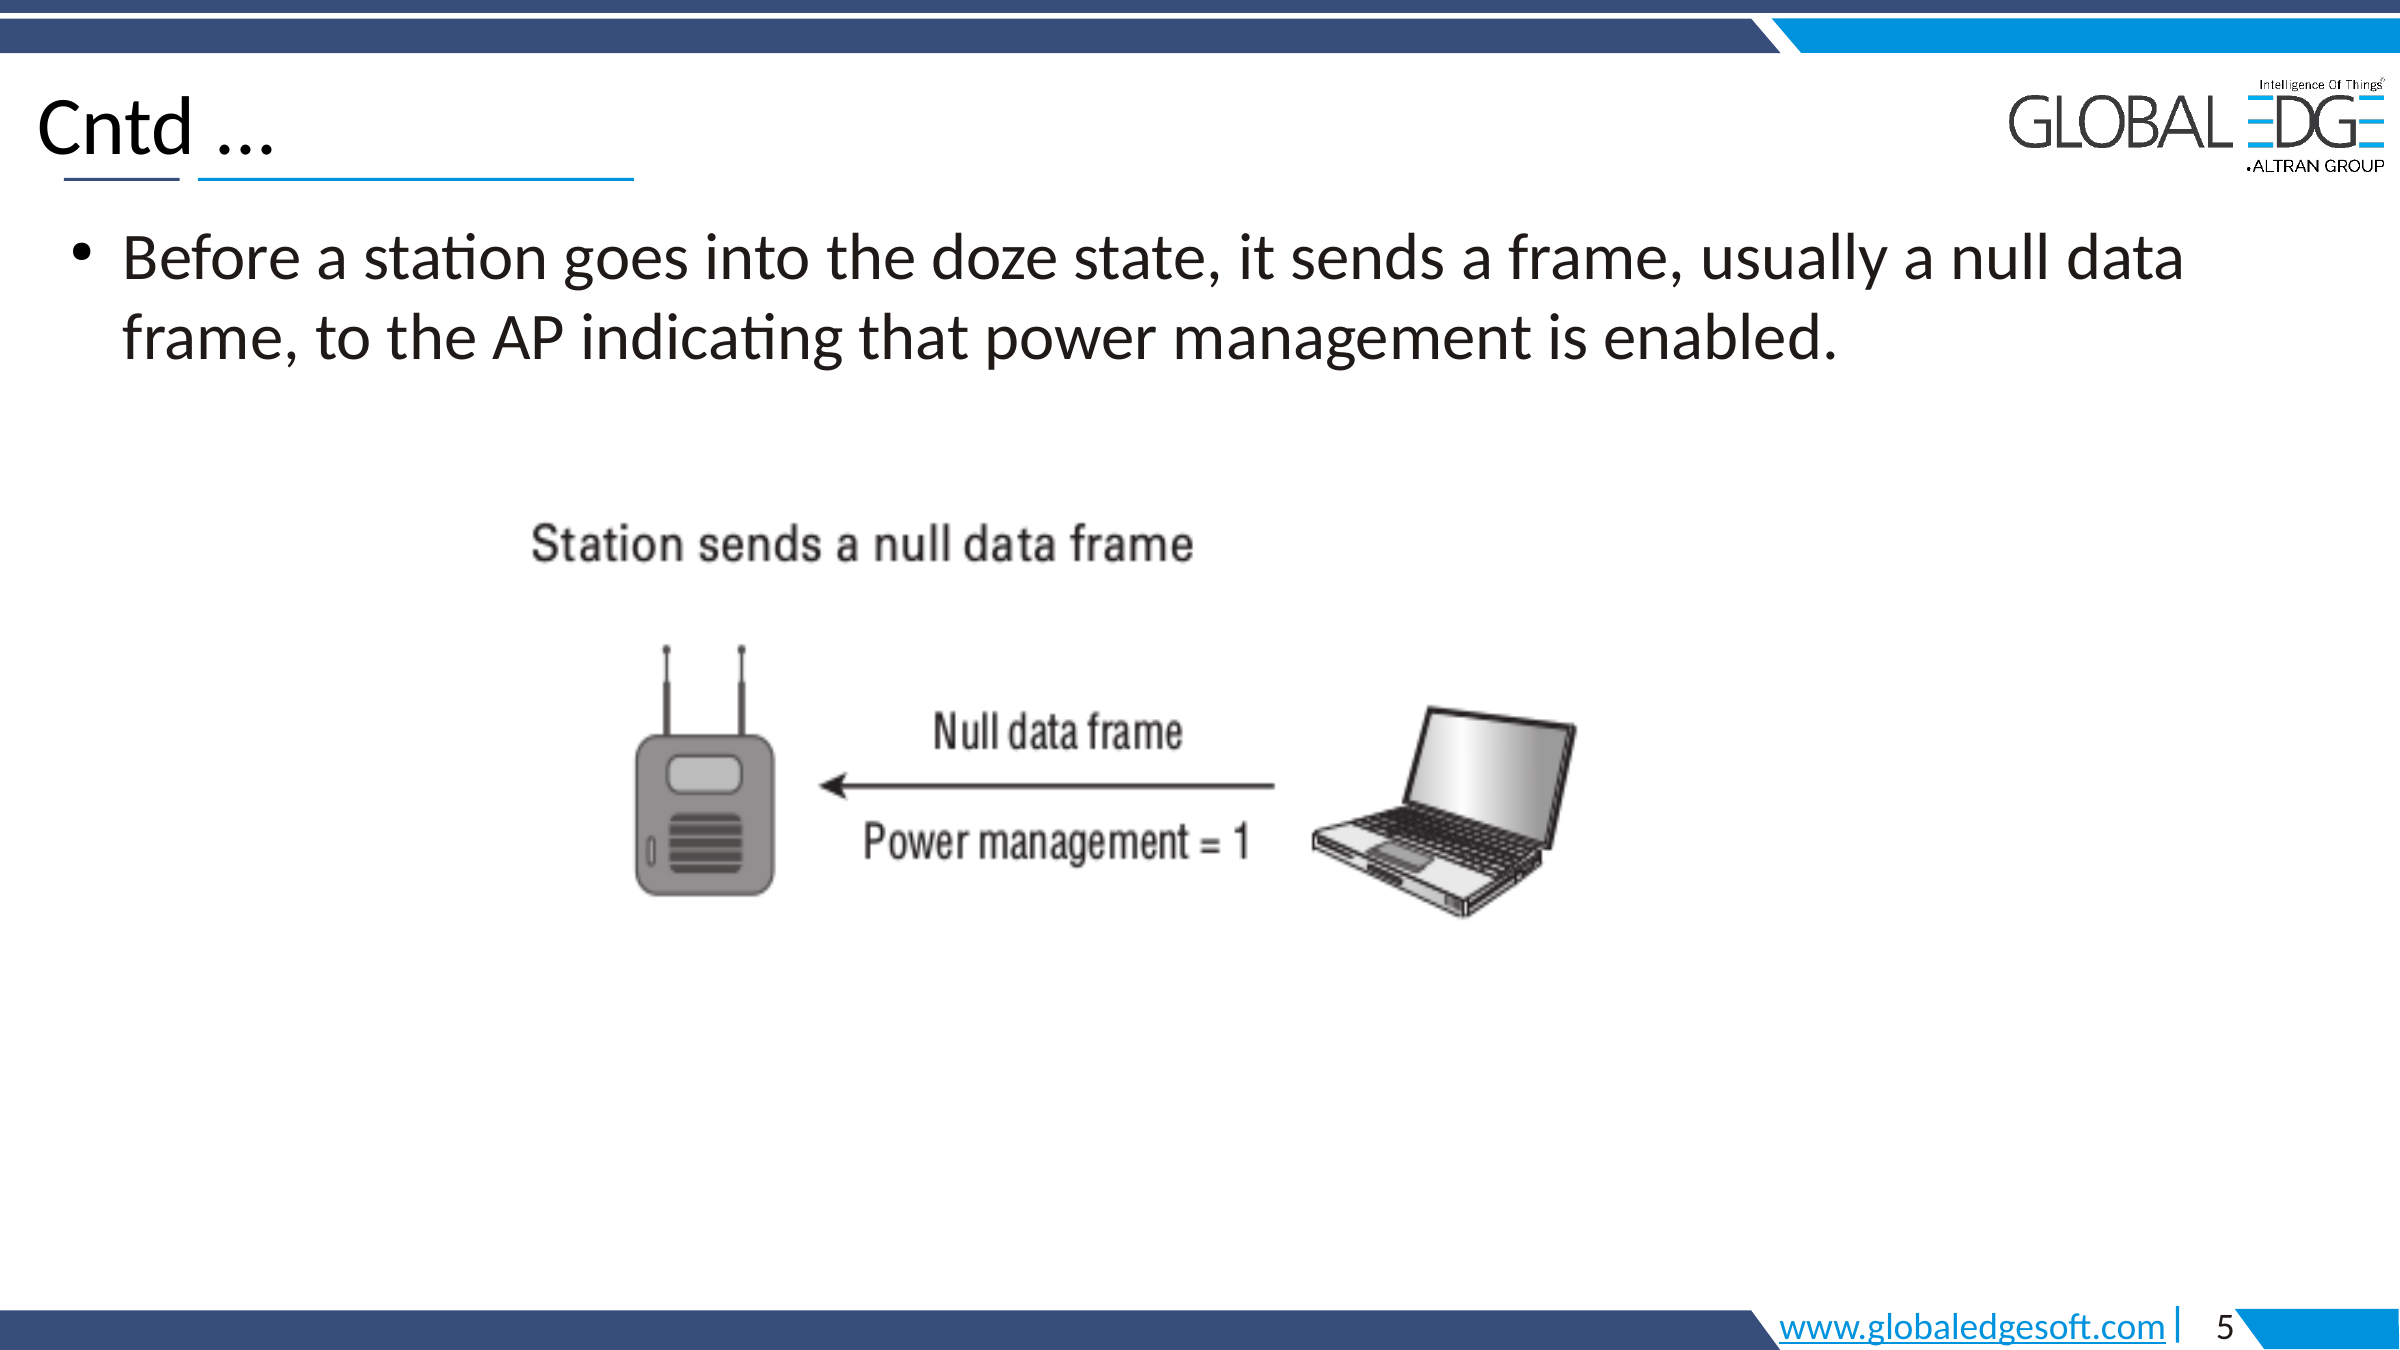

# Cntd ...
Before a station goes into the doze state, it sends a frame, usually a null data frame, to the AP indicating that power management is enabled.